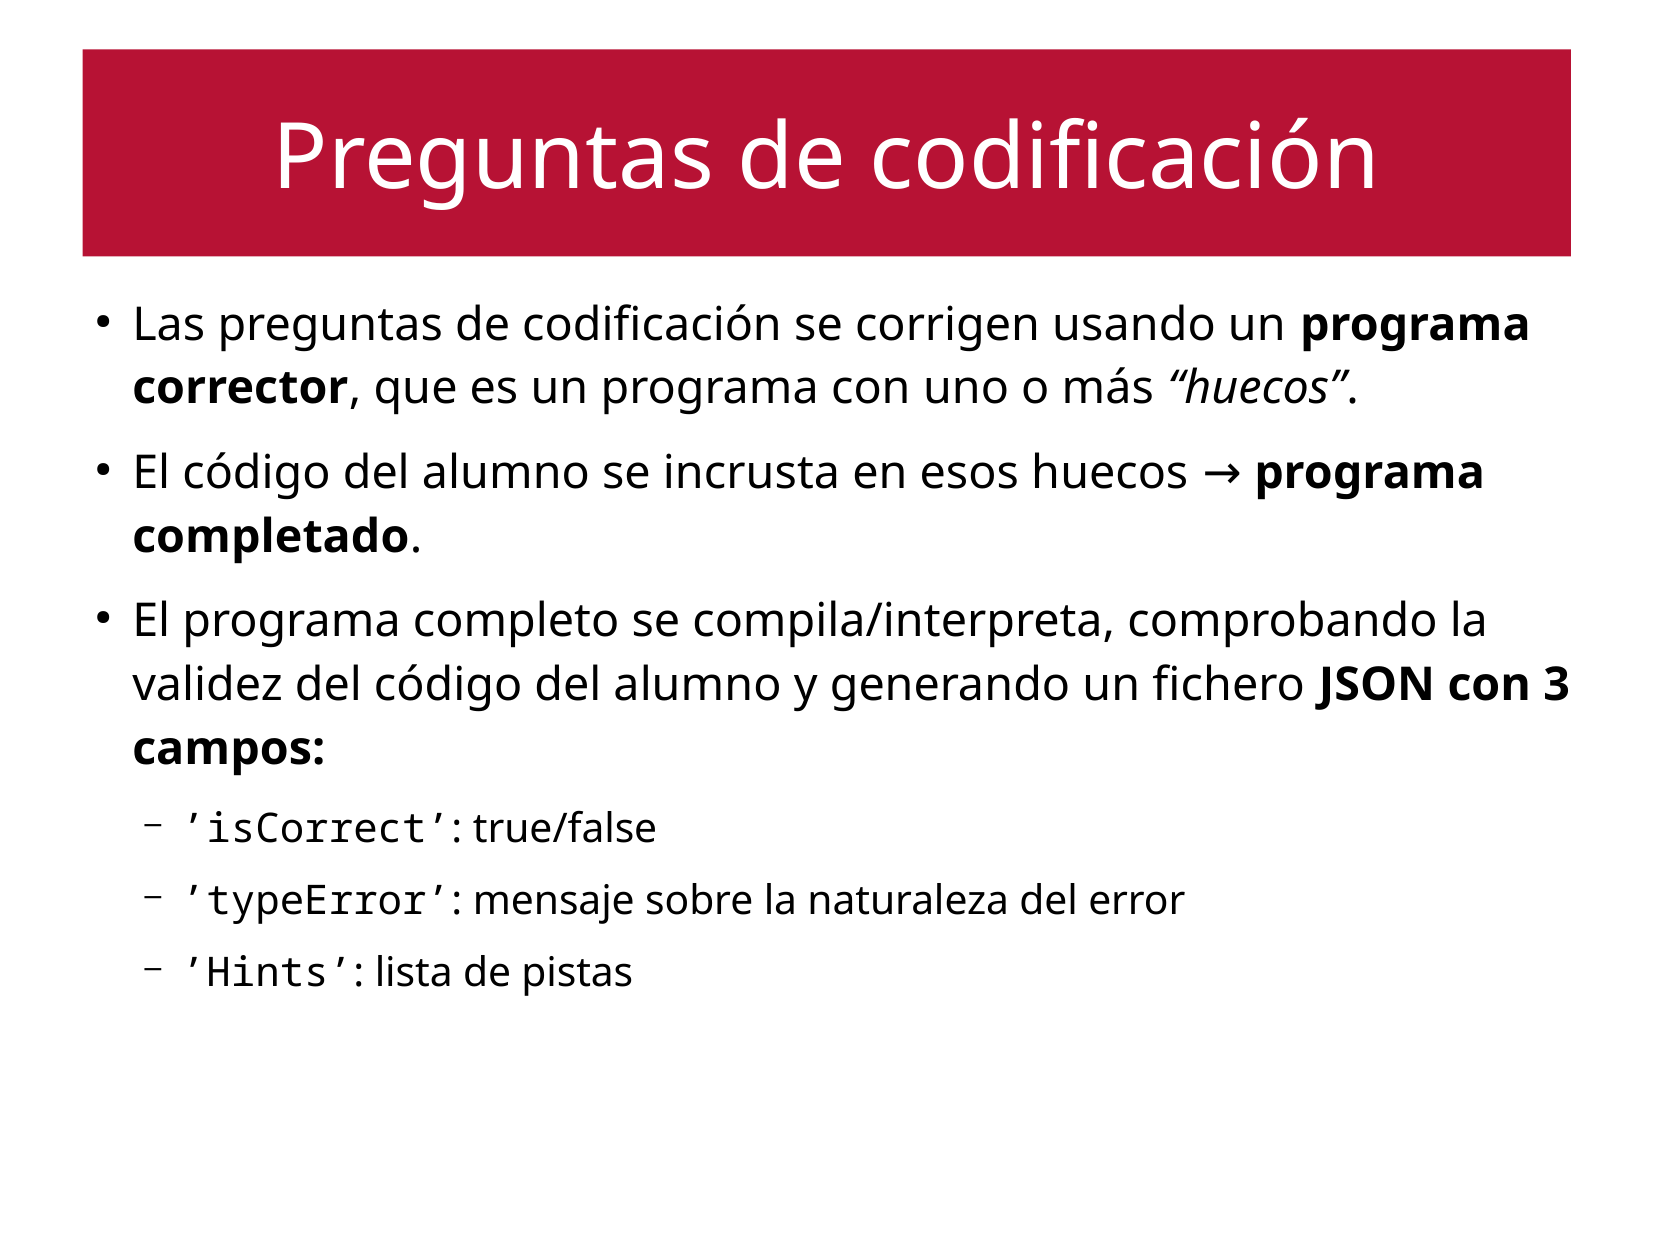

# Preguntas de codificación
Las preguntas de codificación se corrigen usando un programa corrector, que es un programa con uno o más “huecos”.
El código del alumno se incrusta en esos huecos → programa completado.
El programa completo se compila/interpreta, comprobando la validez del código del alumno y generando un fichero JSON con 3 campos:
’isCorrect’: true/false
’typeError’: mensaje sobre la naturaleza del error
’Hints’: lista de pistas